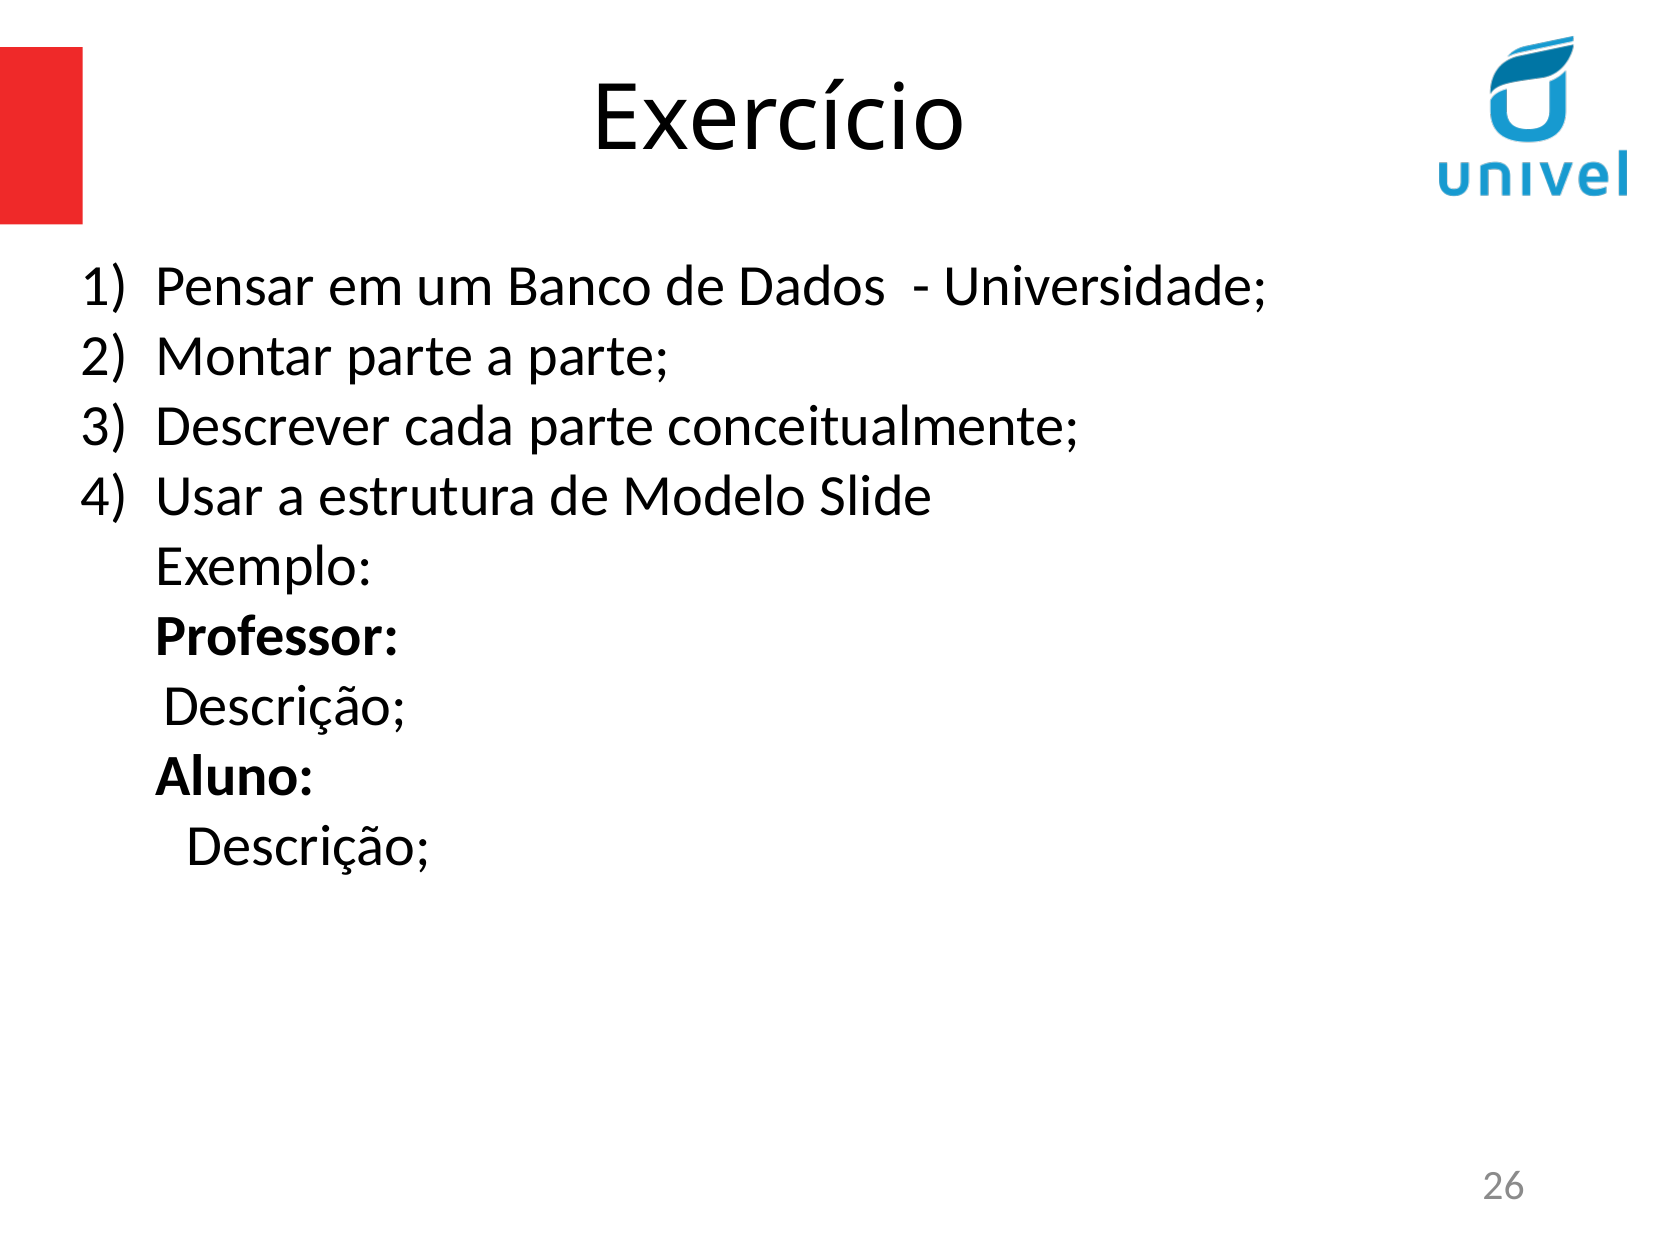

# Exercício
Pensar em um Banco de Dados - Universidade;
Montar parte a parte;
Descrever cada parte conceitualmente;
Usar a estrutura de Modelo Slide
Exemplo:
Professor:
Descrição;
Aluno:
Descrição;